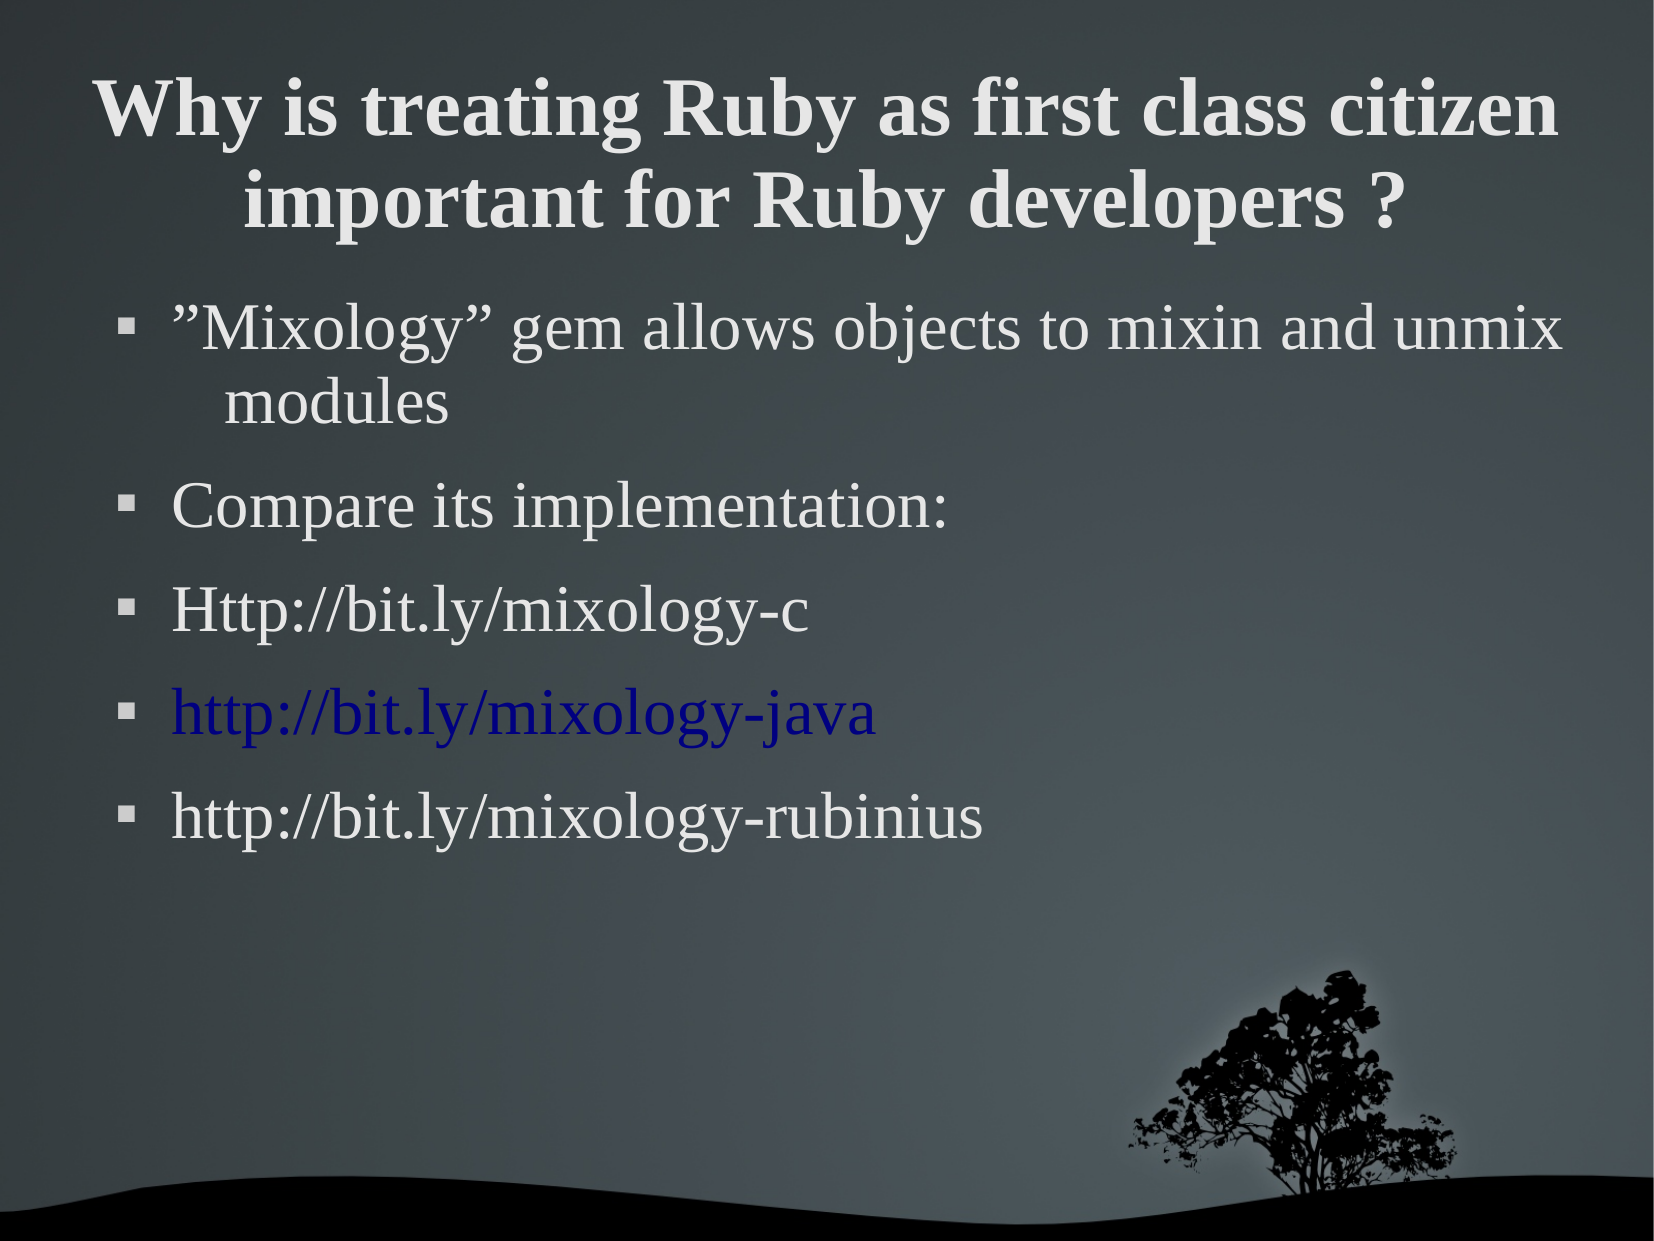

# Why is treating Ruby as first class citizen important for Ruby developers ?
”Mixology” gem allows objects to mixin and unmix modules
Compare its implementation:
Http://bit.ly/mixology-c
http://bit.ly/mixology-java
http://bit.ly/mixology-rubinius